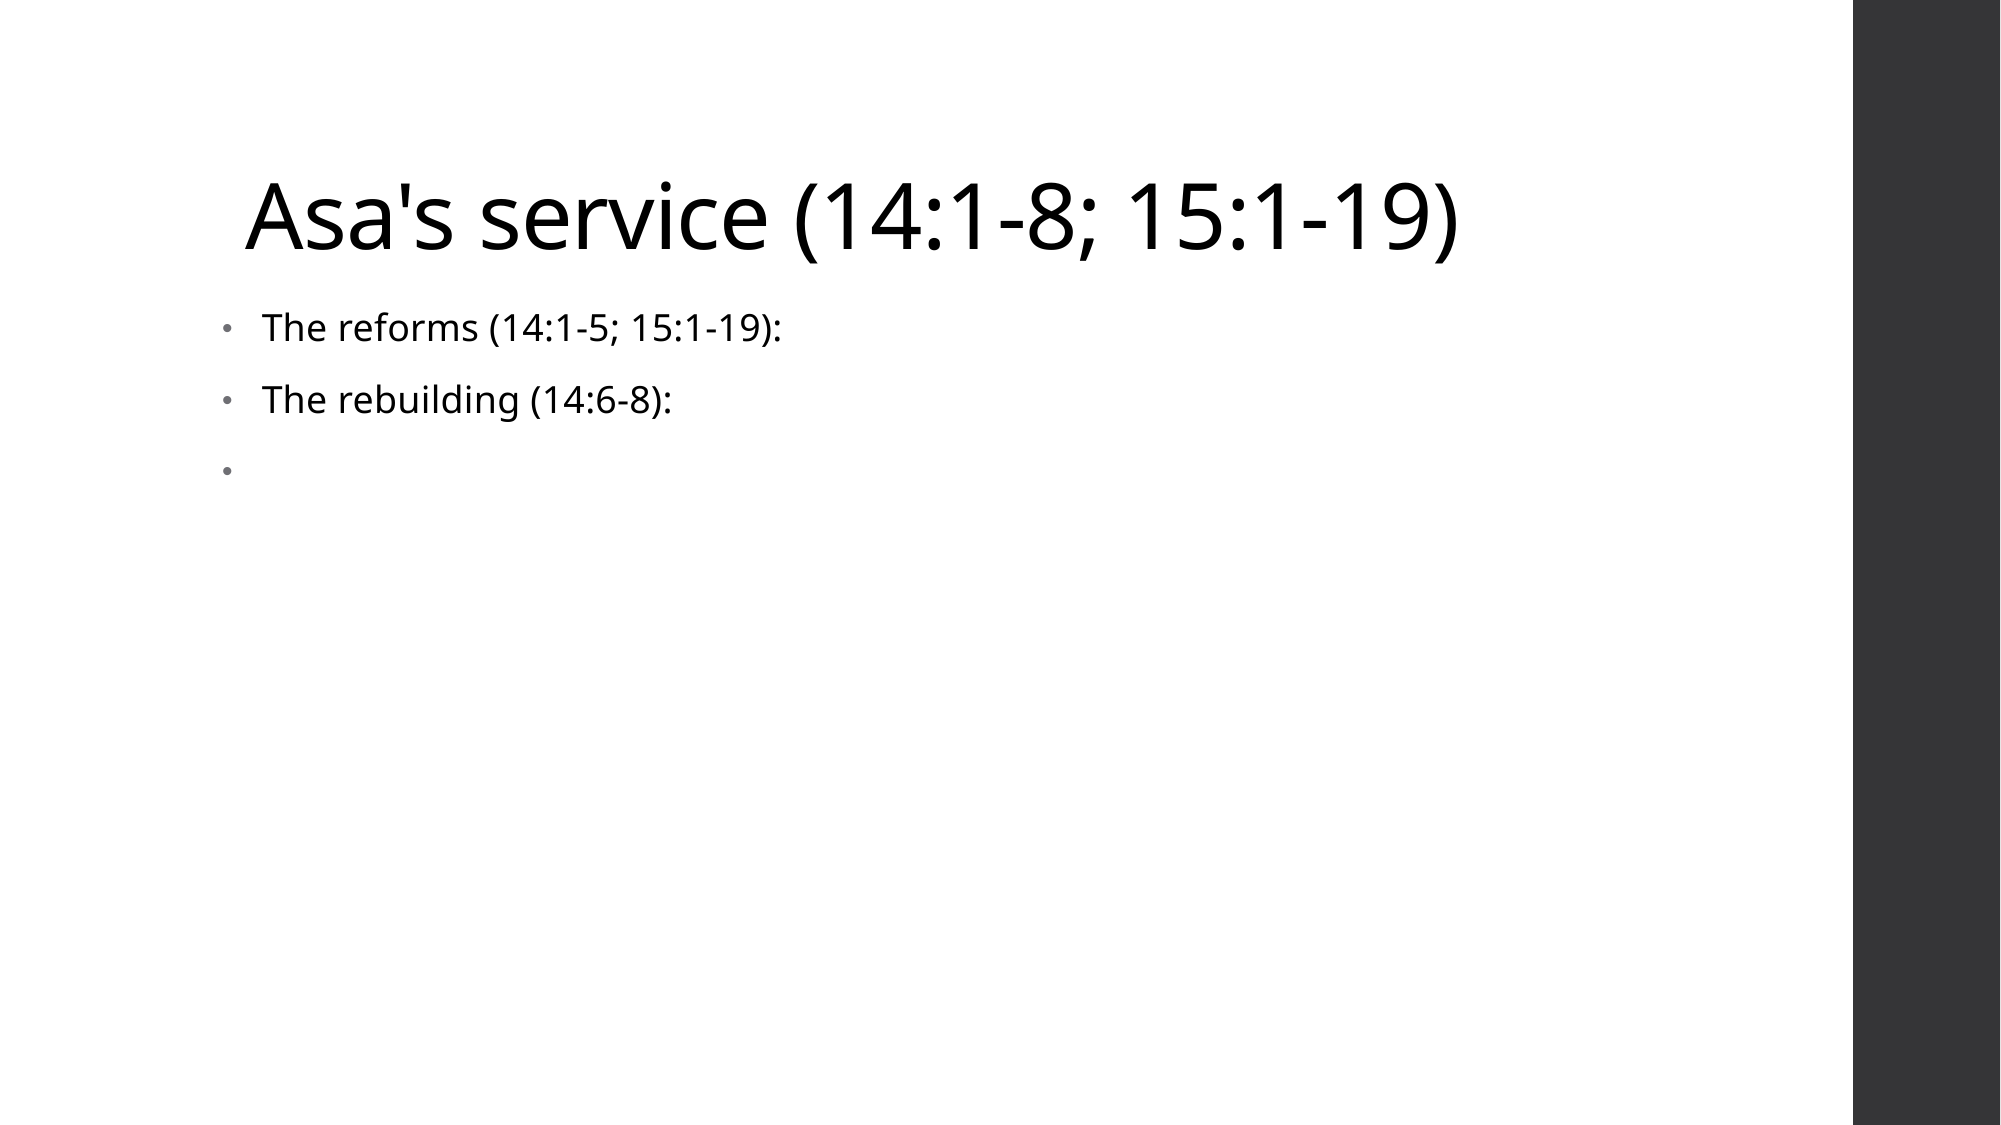

# Asa's service (14:1-8; 15:1-19)
 The reforms (14:1-5; 15:1-19):
 The rebuilding (14:6-8):